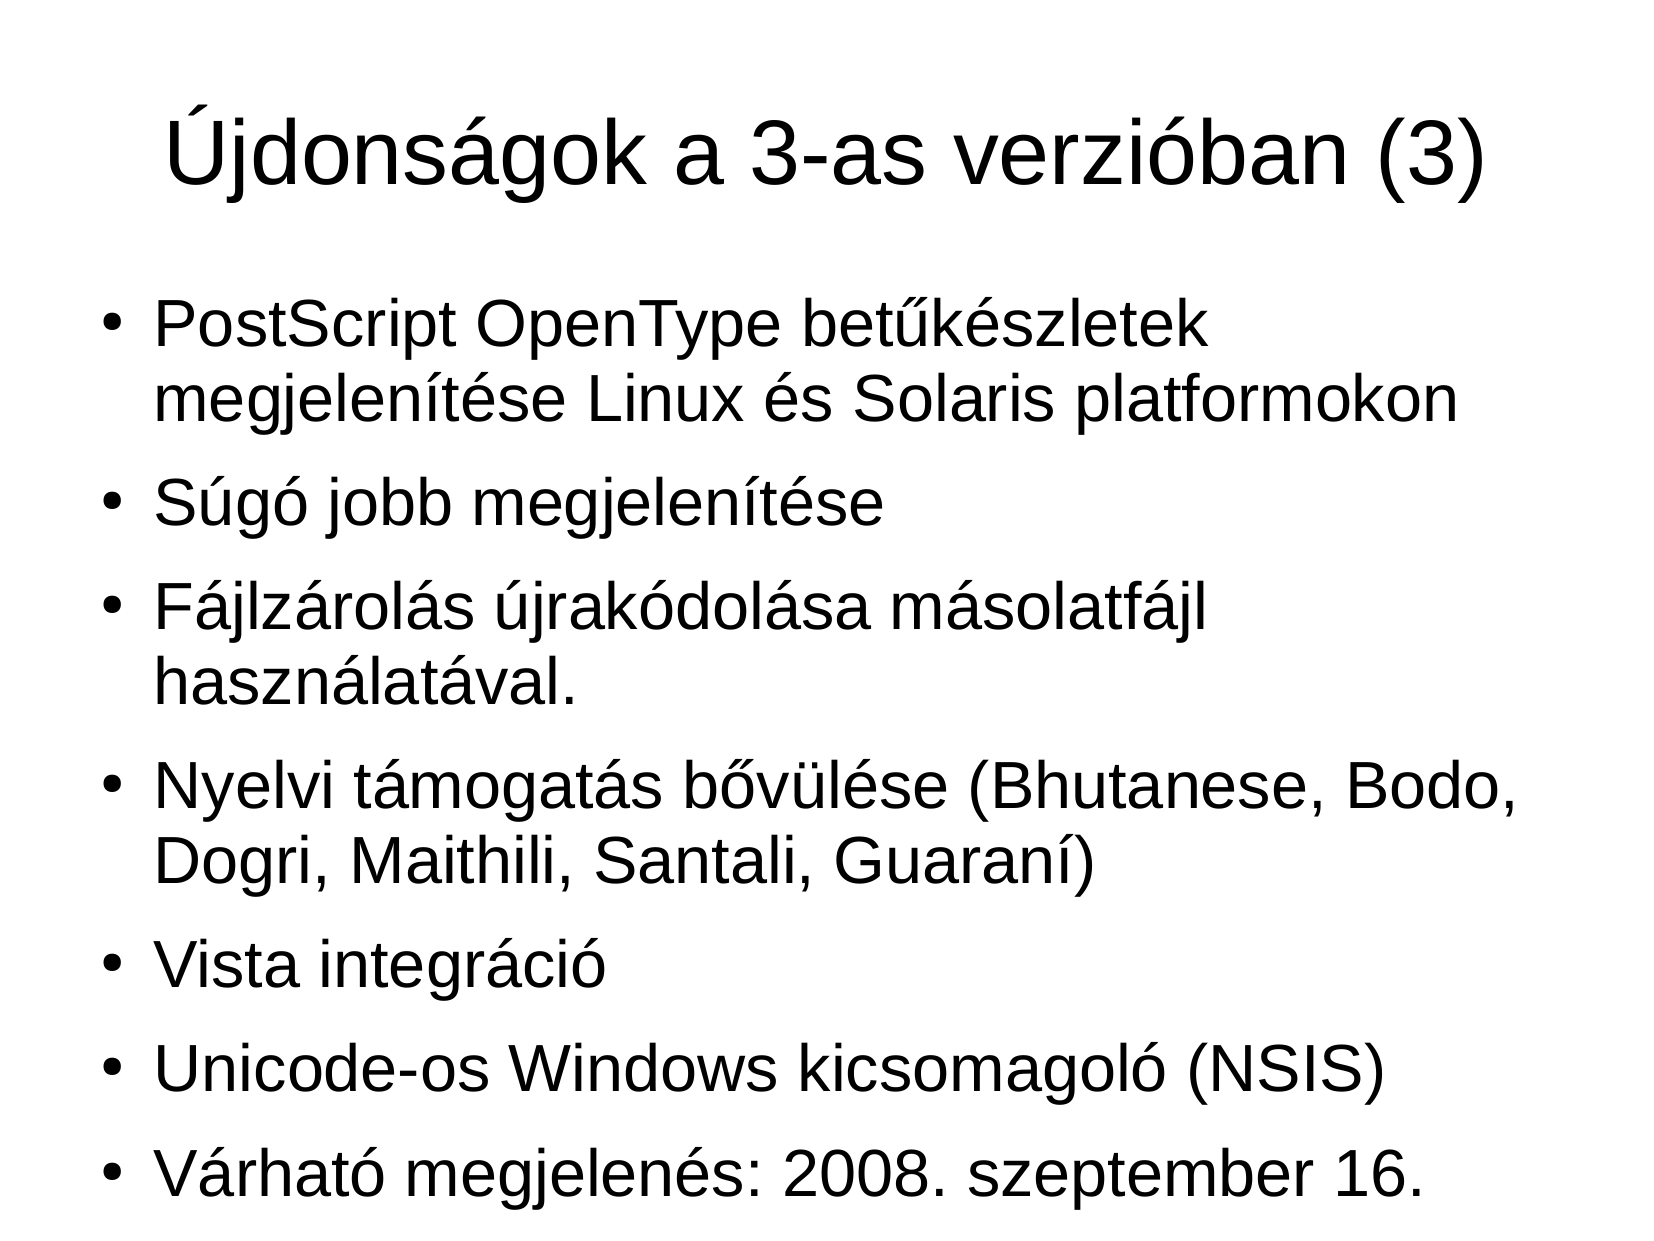

# Újdonságok a 3-as verzióban (3)
PostScript OpenType betűkészletek megjelenítése Linux és Solaris platformokon
Súgó jobb megjelenítése
Fájlzárolás újrakódolása másolatfájl használatával.
Nyelvi támogatás bővülése (Bhutanese, Bodo, Dogri, Maithili, Santali, Guaraní)
Vista integráció
Unicode-os Windows kicsomagoló (NSIS)
Várható megjelenés: 2008. szeptember 16.